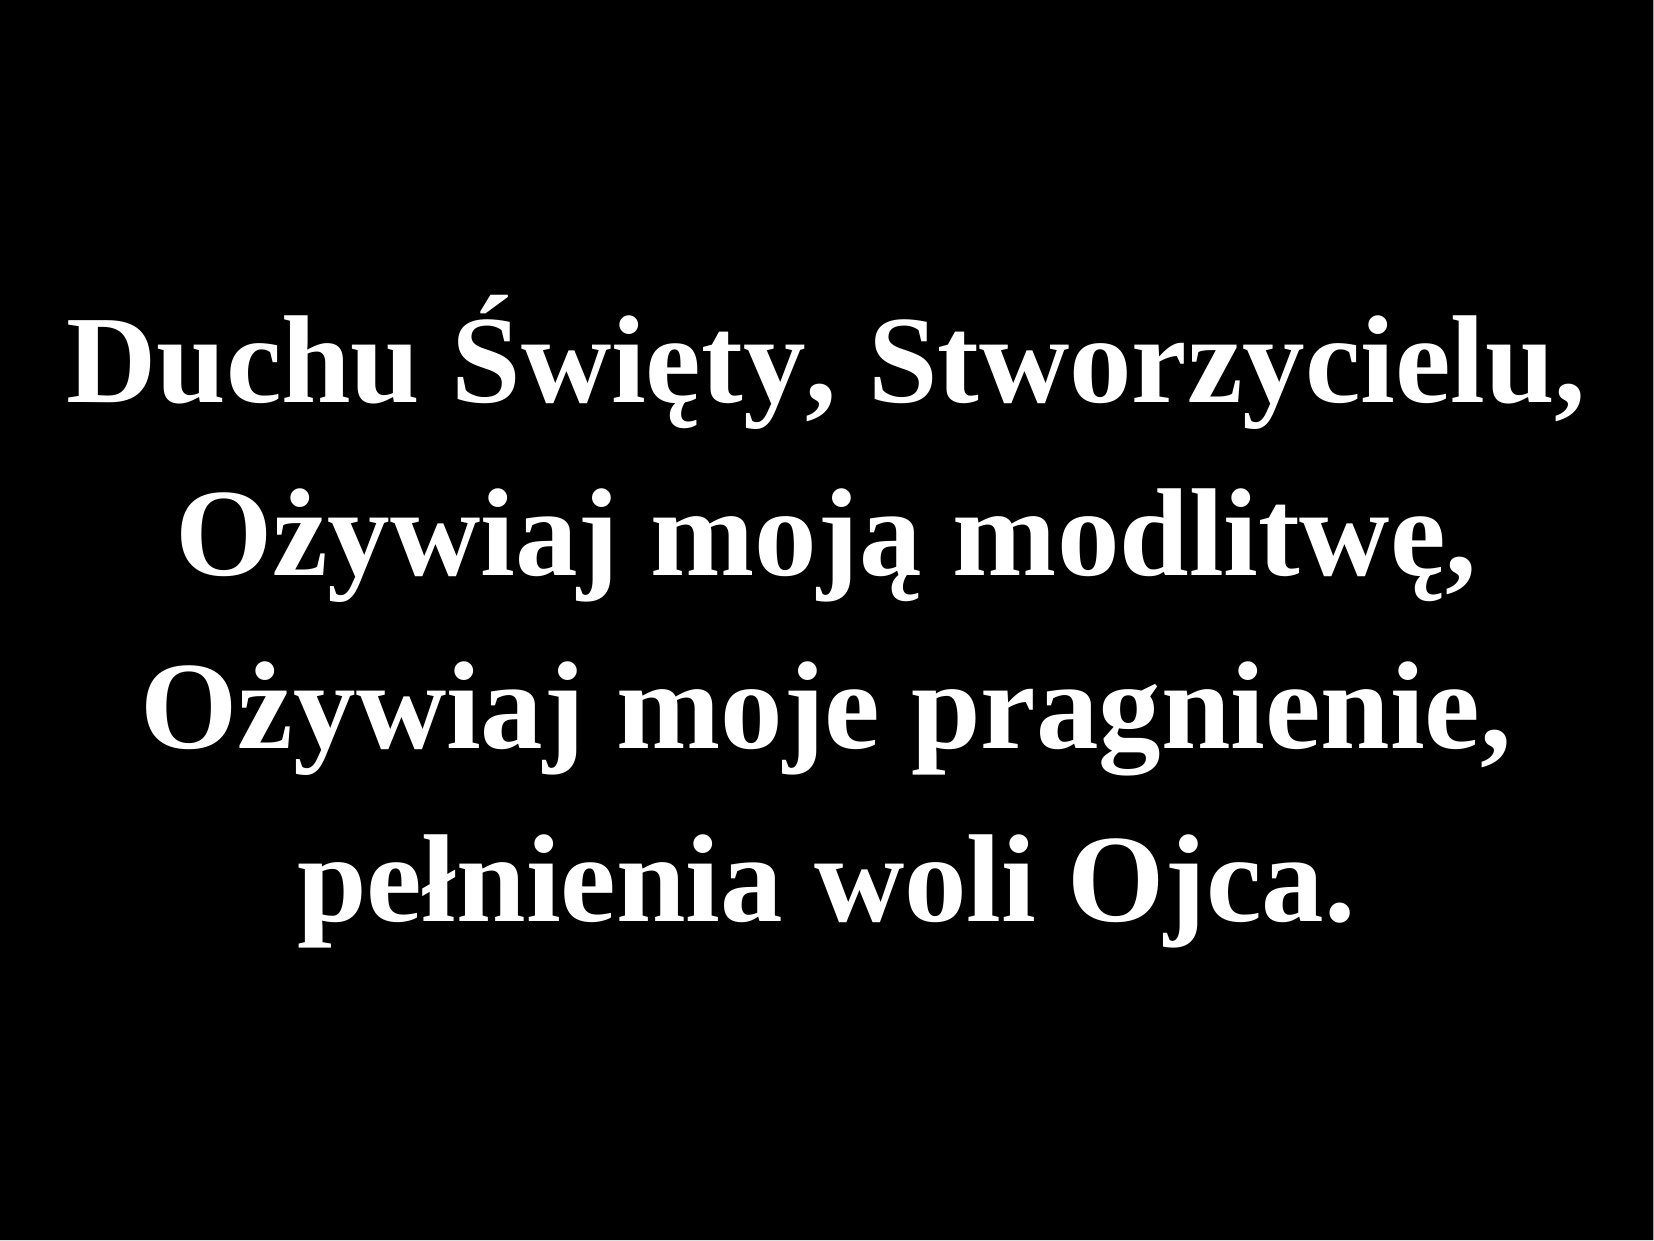

# Duchu Święty, Stworzycielu, ppp Ożywiaj moją modlitwę, ppp Ożywiaj moje pragnienie, ppp pełnienia woli Ojca.